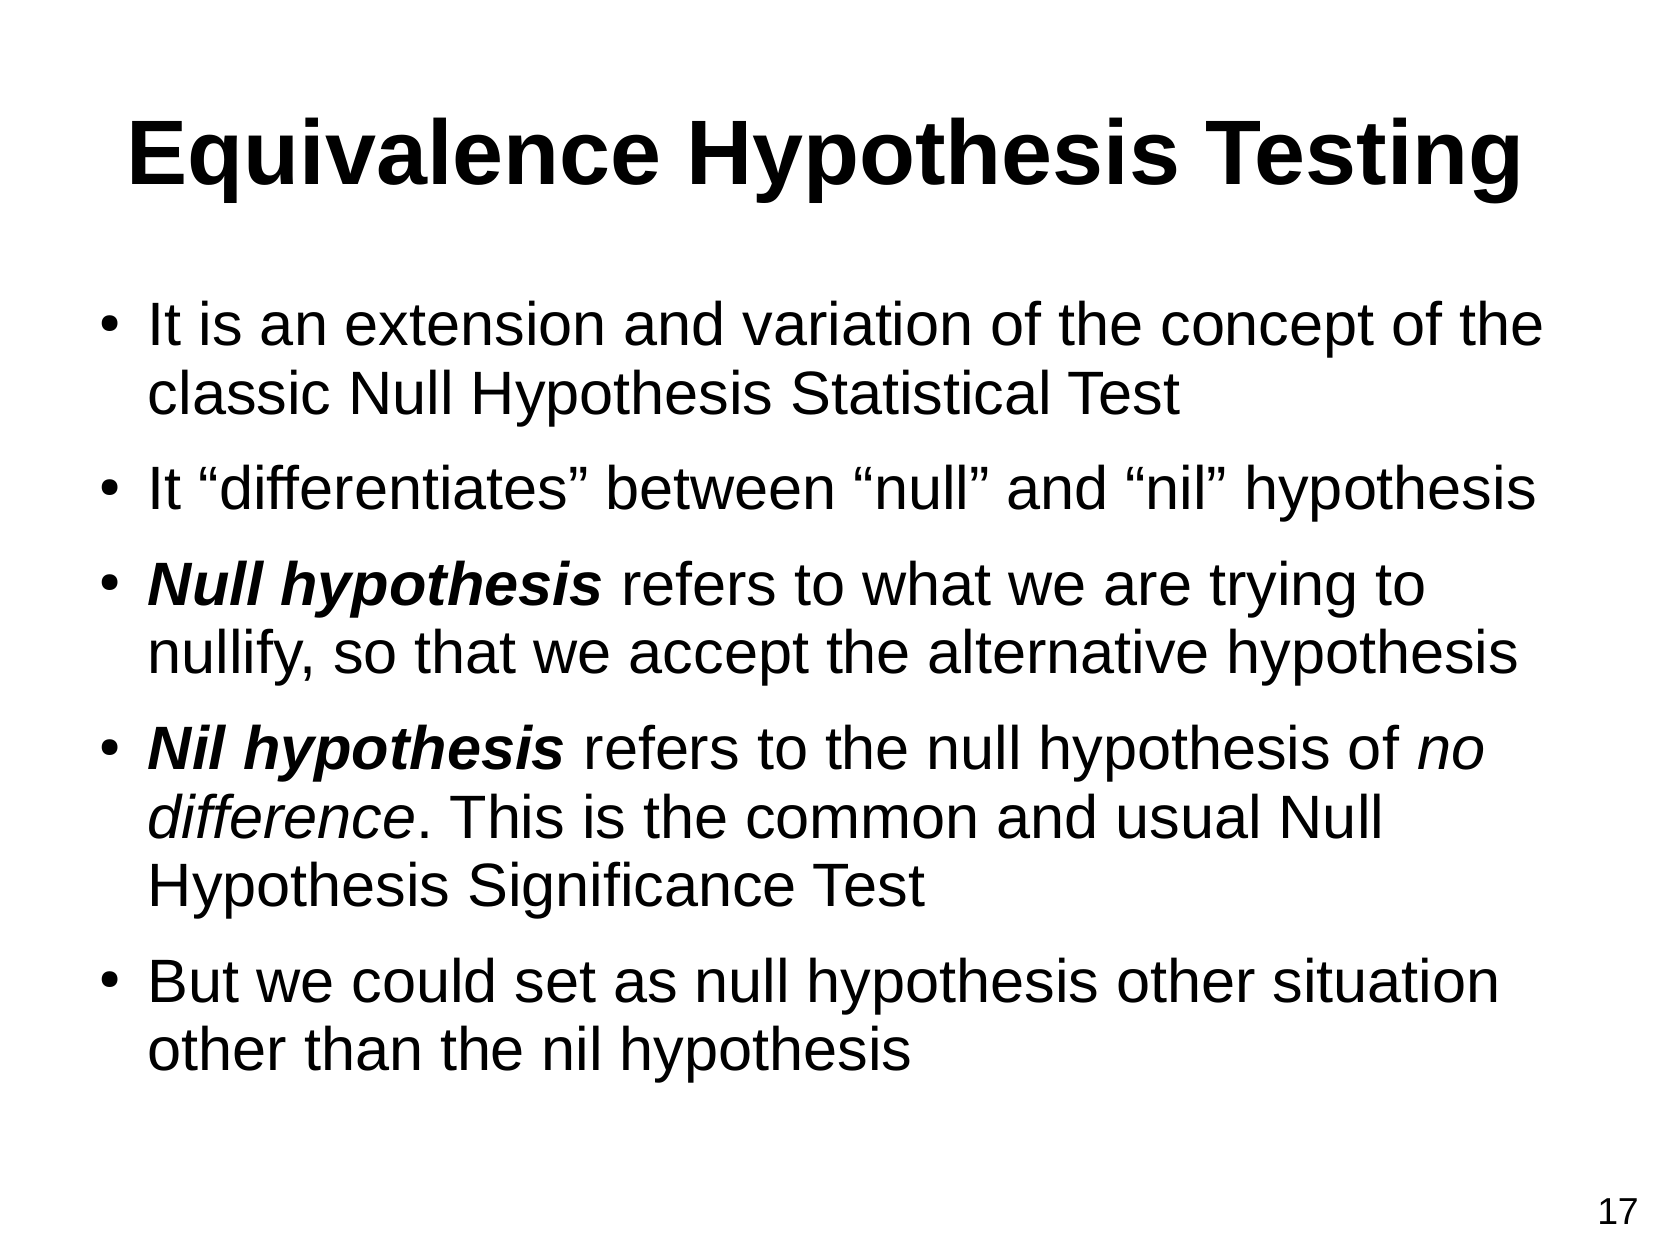

# Equivalence Hypothesis Testing
It is an extension and variation of the concept of the classic Null Hypothesis Statistical Test
It “differentiates” between “null” and “nil” hypothesis
Null hypothesis refers to what we are trying to nullify, so that we accept the alternative hypothesis
Nil hypothesis refers to the null hypothesis of no difference. This is the common and usual Null Hypothesis Significance Test
But we could set as null hypothesis other situation other than the nil hypothesis